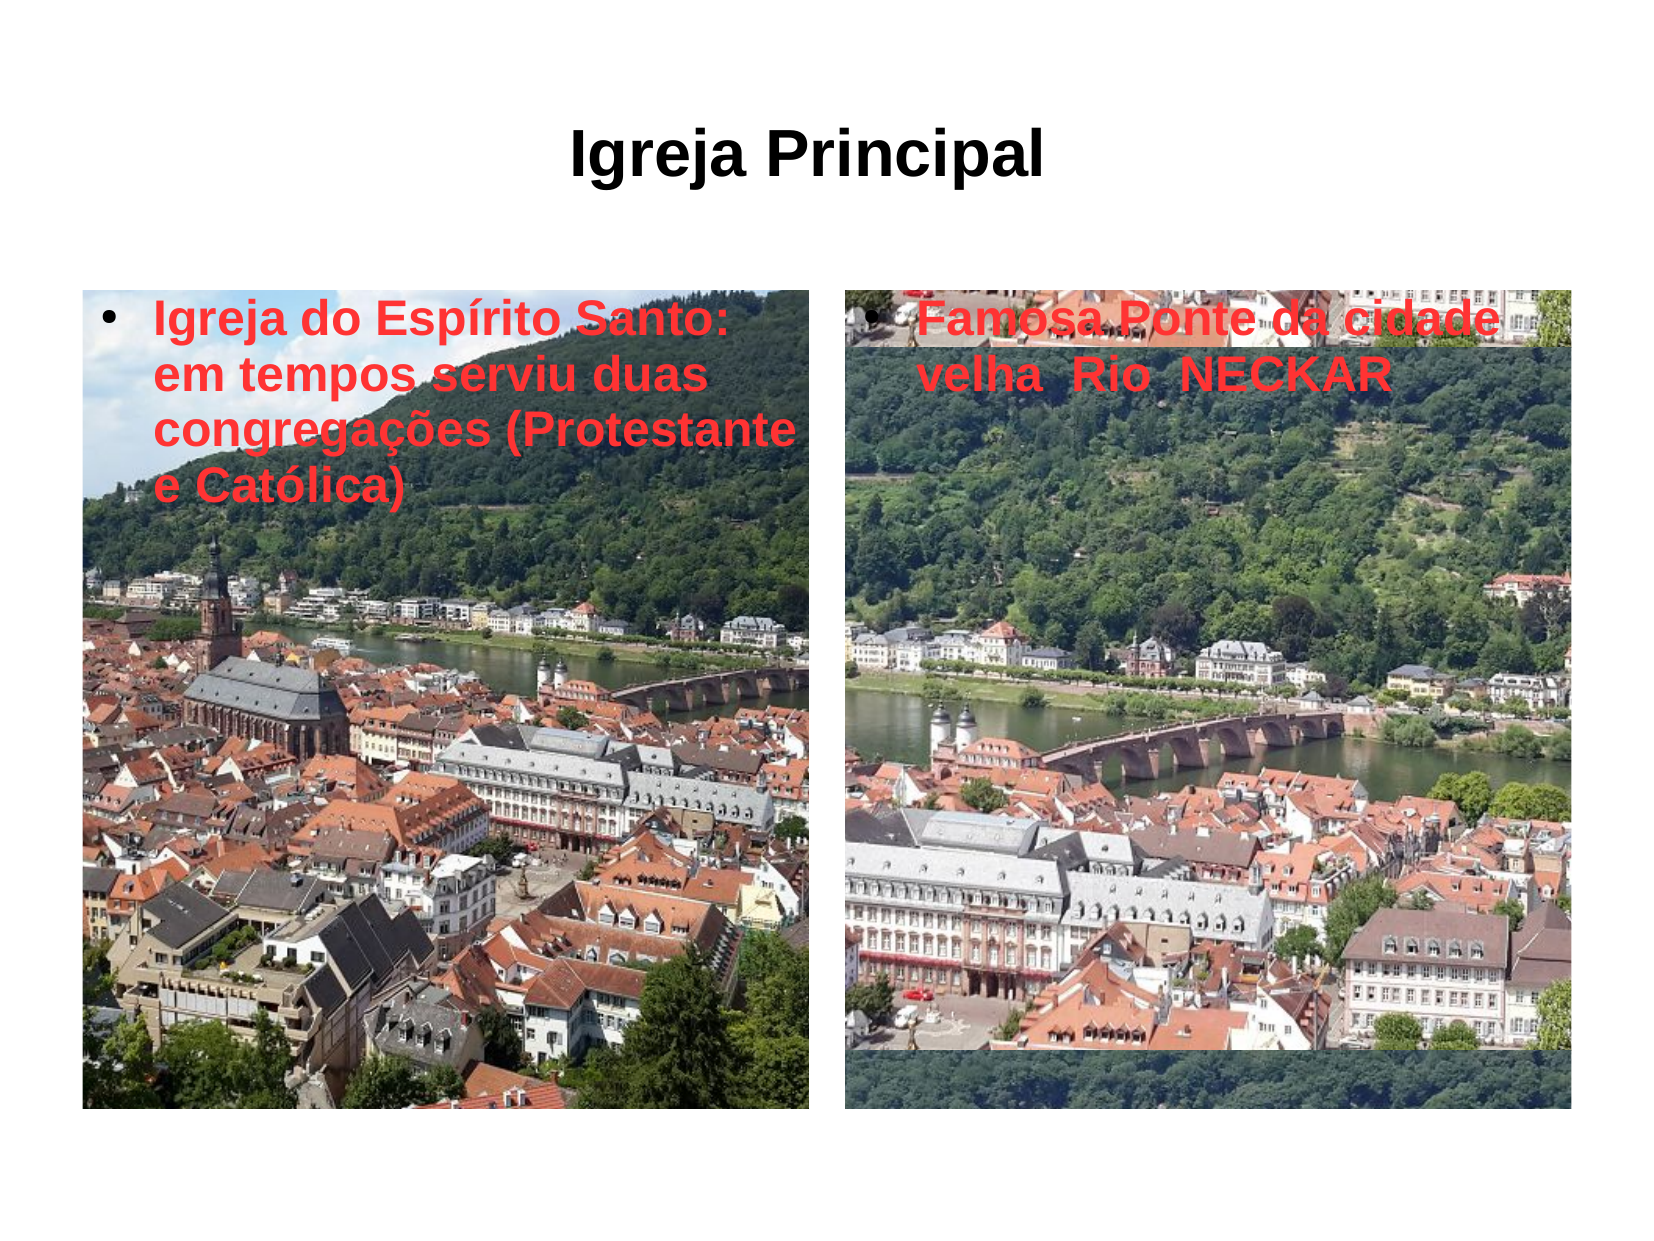

# Igreja Principal
Igreja do Espírito Santo: em tempos serviu duas congregações (Protestante e Católica)
Famosa Ponte da cidade velha Rio NECKAR